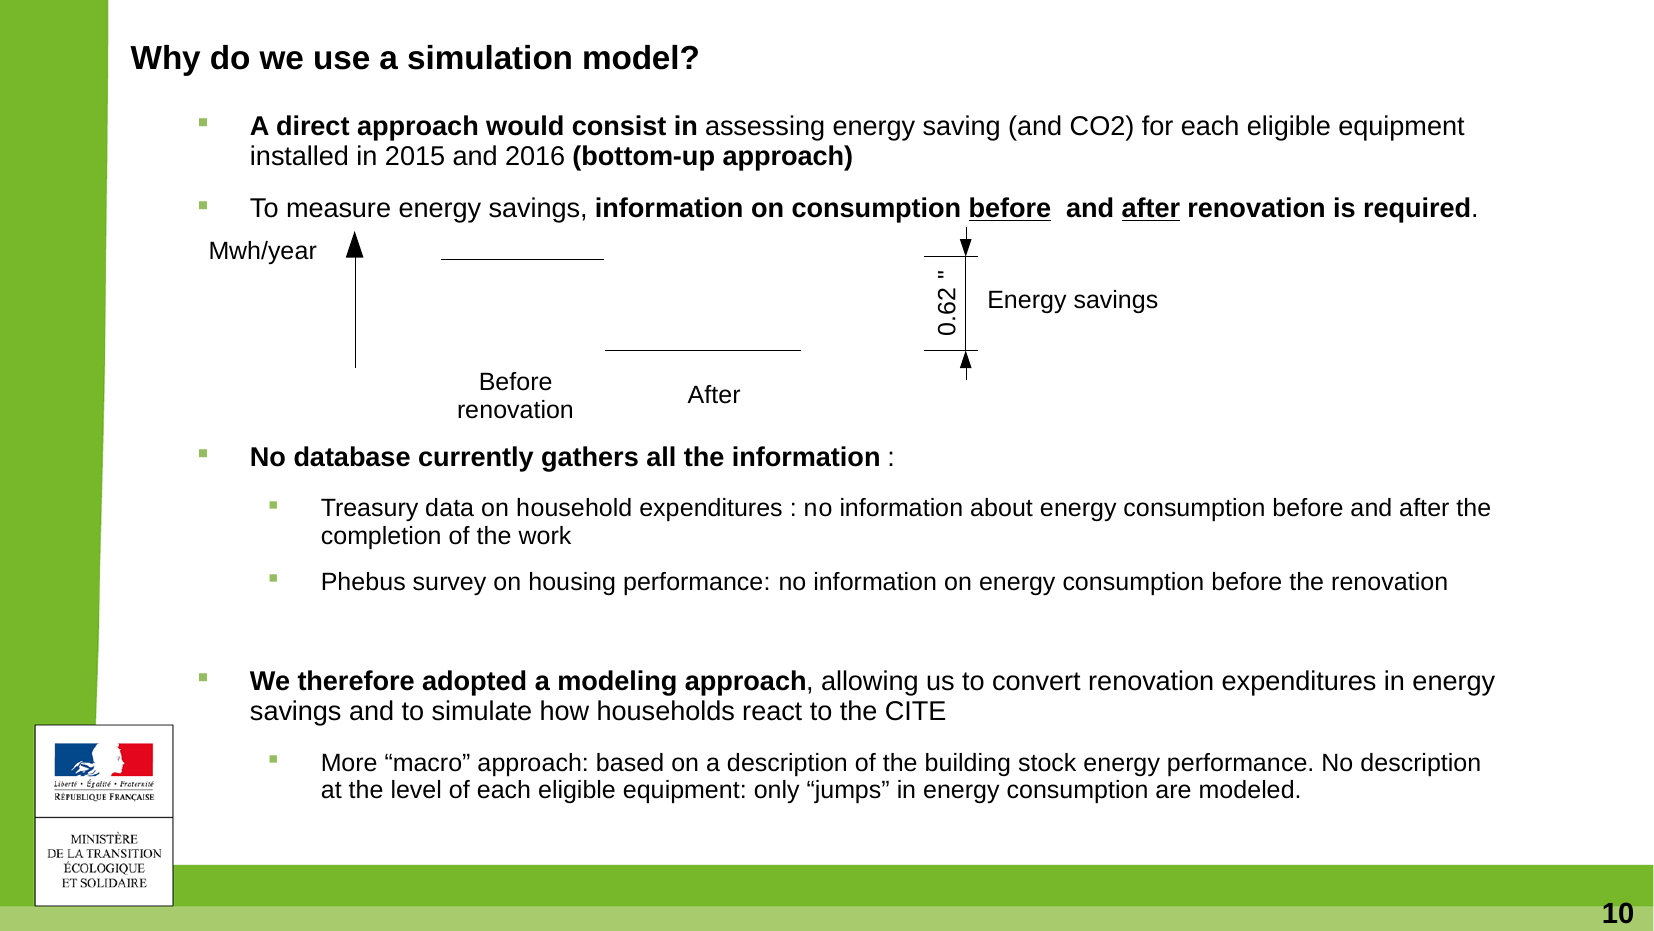

# Why do we use a simulation model?
A direct approach would consist in assessing energy saving (and CO2) for each eligible equipment installed in 2015 and 2016 (bottom-up approach)
To measure energy savings, information on consumption before and after renovation is required.
No database currently gathers all the information :
Treasury data on household expenditures : no information about energy consumption before and after the completion of the work
Phebus survey on housing performance: no information on energy consumption before the renovation
We therefore adopted a modeling approach, allowing us to convert renovation expenditures in energy savings and to simulate how households react to the CITE
More “macro” approach: based on a description of the building stock energy performance. No description at the level of each eligible equipment: only “jumps” in energy consumption are modeled.
Mwh/year
Energy savings
After
Before renovation